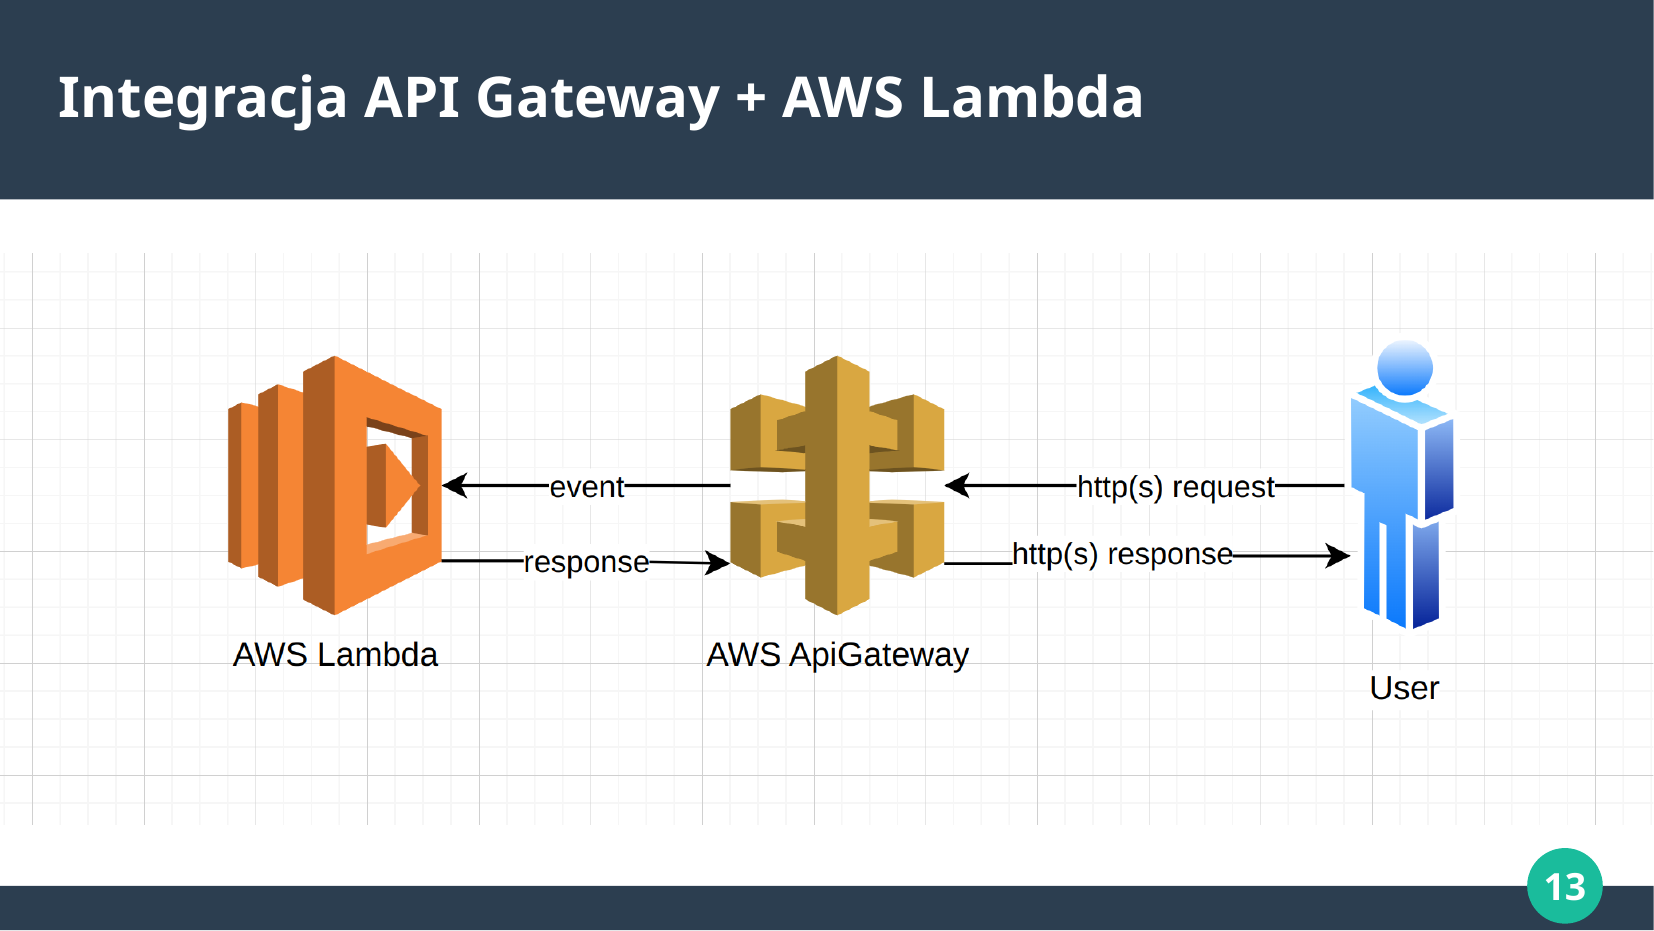

# Integracja API Gateway + AWS Lambda